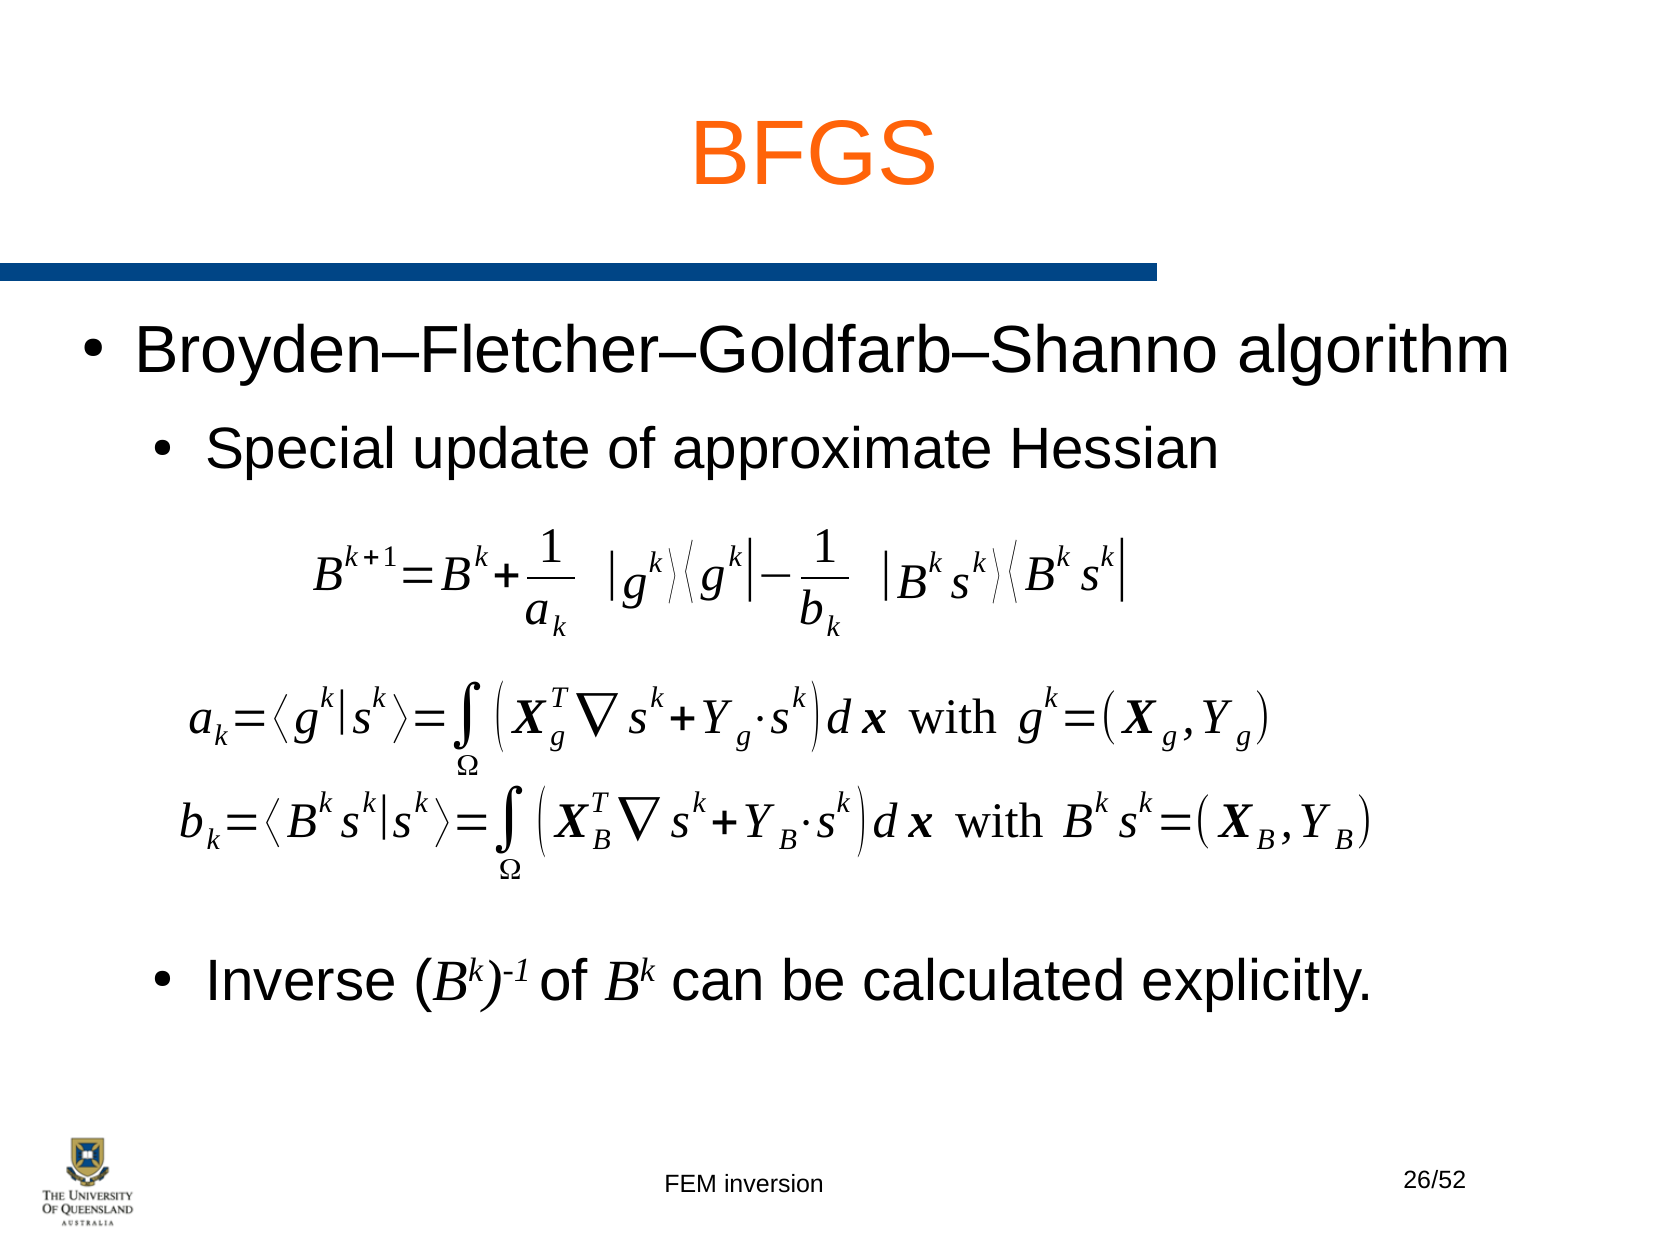

# BFGS
Broyden–Fletcher–Goldfarb–Shanno algorithm
Special update of approximate Hessian
Inverse (Bk)-1 of Bk can be calculated explicitly.